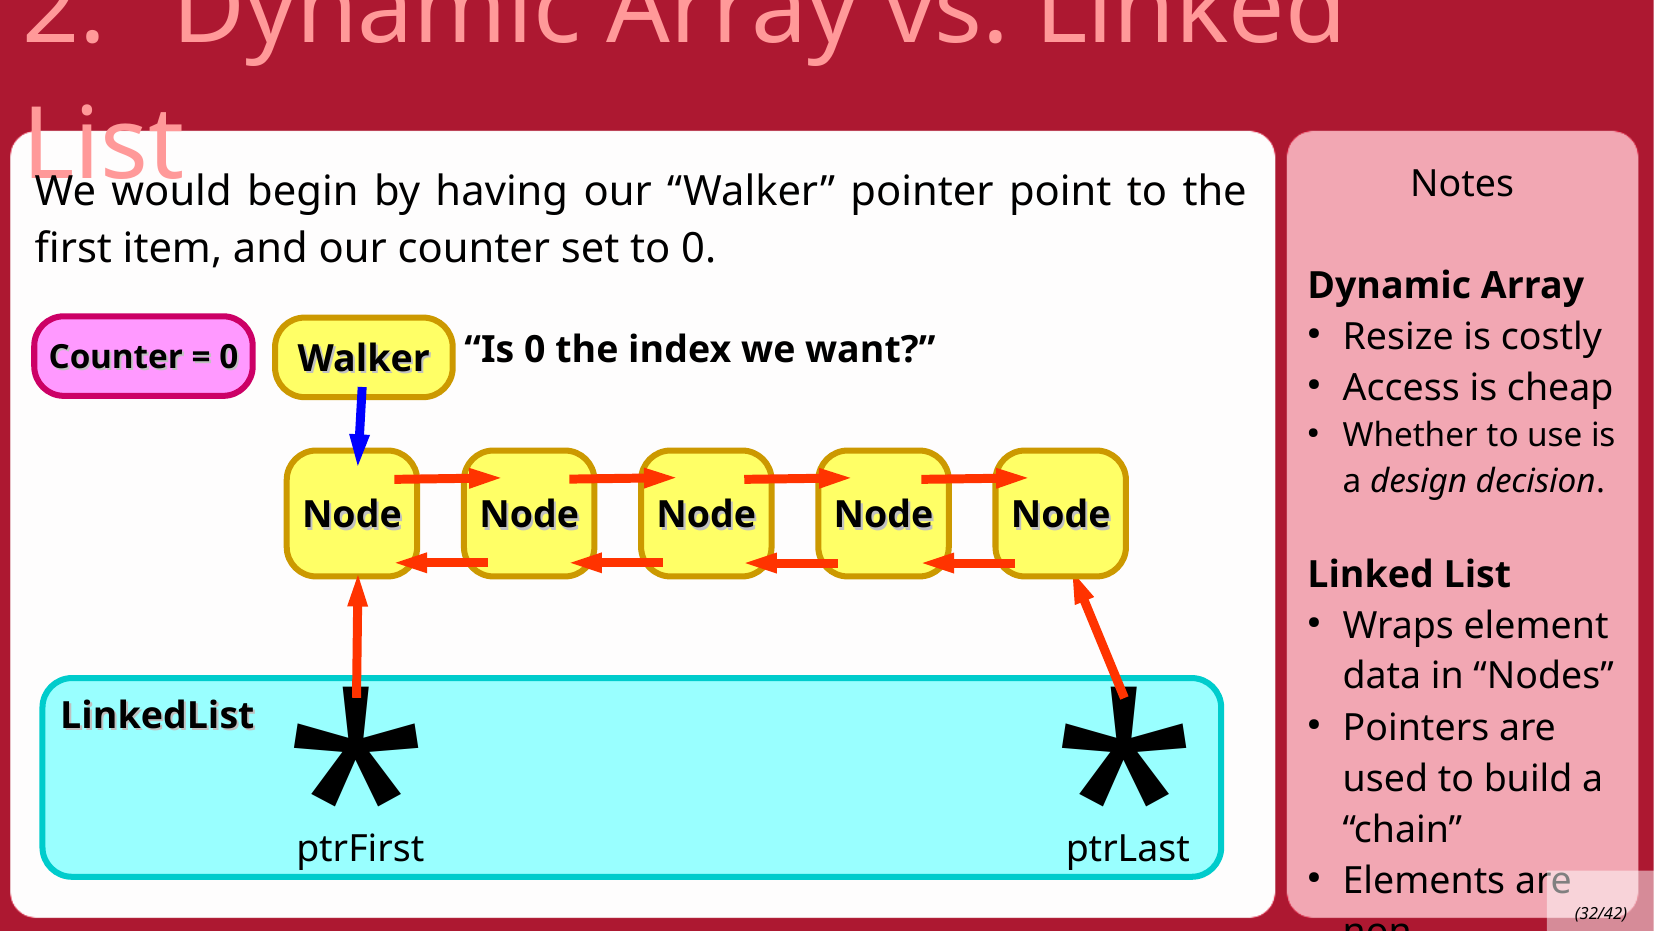

# 2.	Dynamic Array vs. Linked List
Notes
Dynamic Array
Resize is costly
Access is cheap
Whether to use is a design decision.
Linked List
Wraps element data in “Nodes”
Pointers are used to build a “chain”
Elements are non-contiguous
Traversing the list is slower
We would begin by having our “Walker” pointer point to the first item, and our counter set to 0.
“Is 0 the index we want?”
Counter = 0
Walker
Node
Node
Node
Node
Node
*
*
LinkedList
ptrFirst
ptrLast